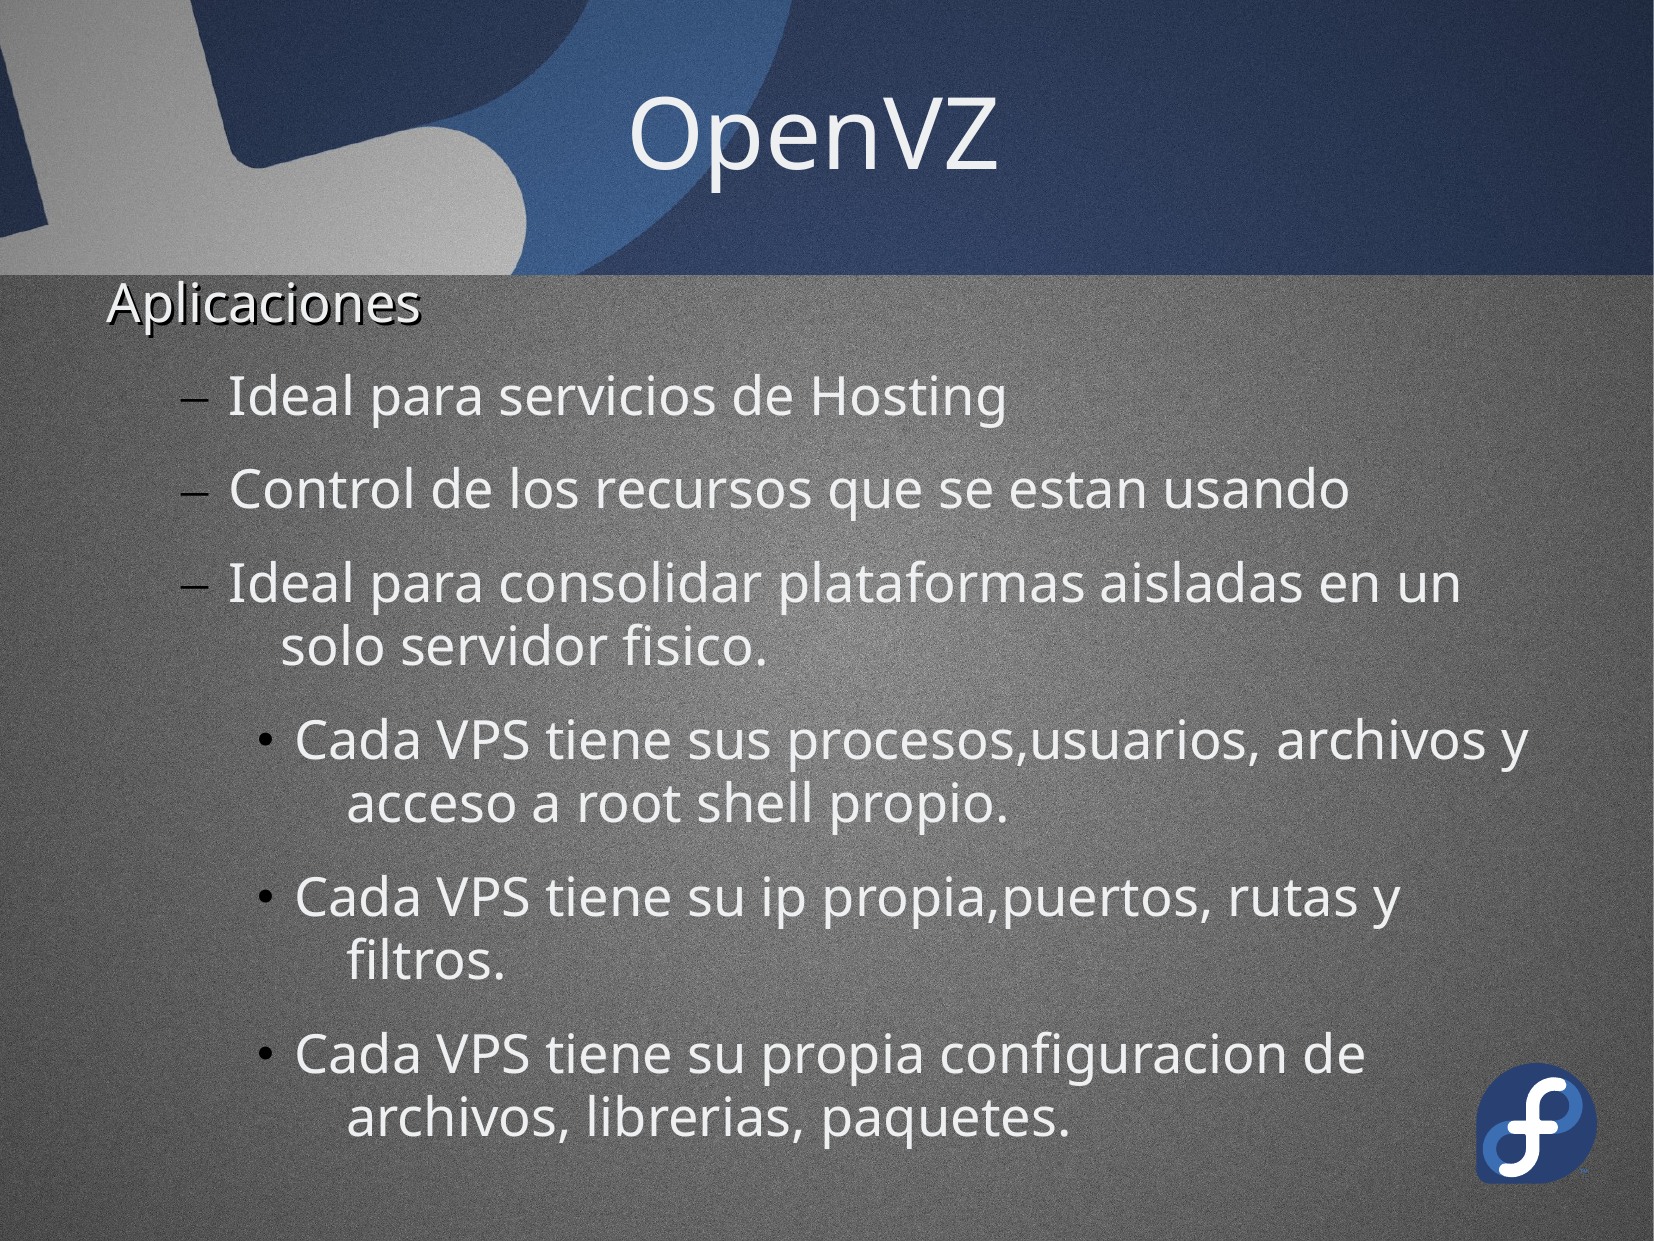

OpenVZ
Aplicaciones
Ideal para servicios de Hosting
Control de los recursos que se estan usando
Ideal para consolidar plataformas aisladas en un solo servidor fisico.
Cada VPS tiene sus procesos,usuarios, archivos y acceso a root shell propio.
Cada VPS tiene su ip propia,puertos, rutas y filtros.
Cada VPS tiene su propia configuracion de archivos, librerias, paquetes.